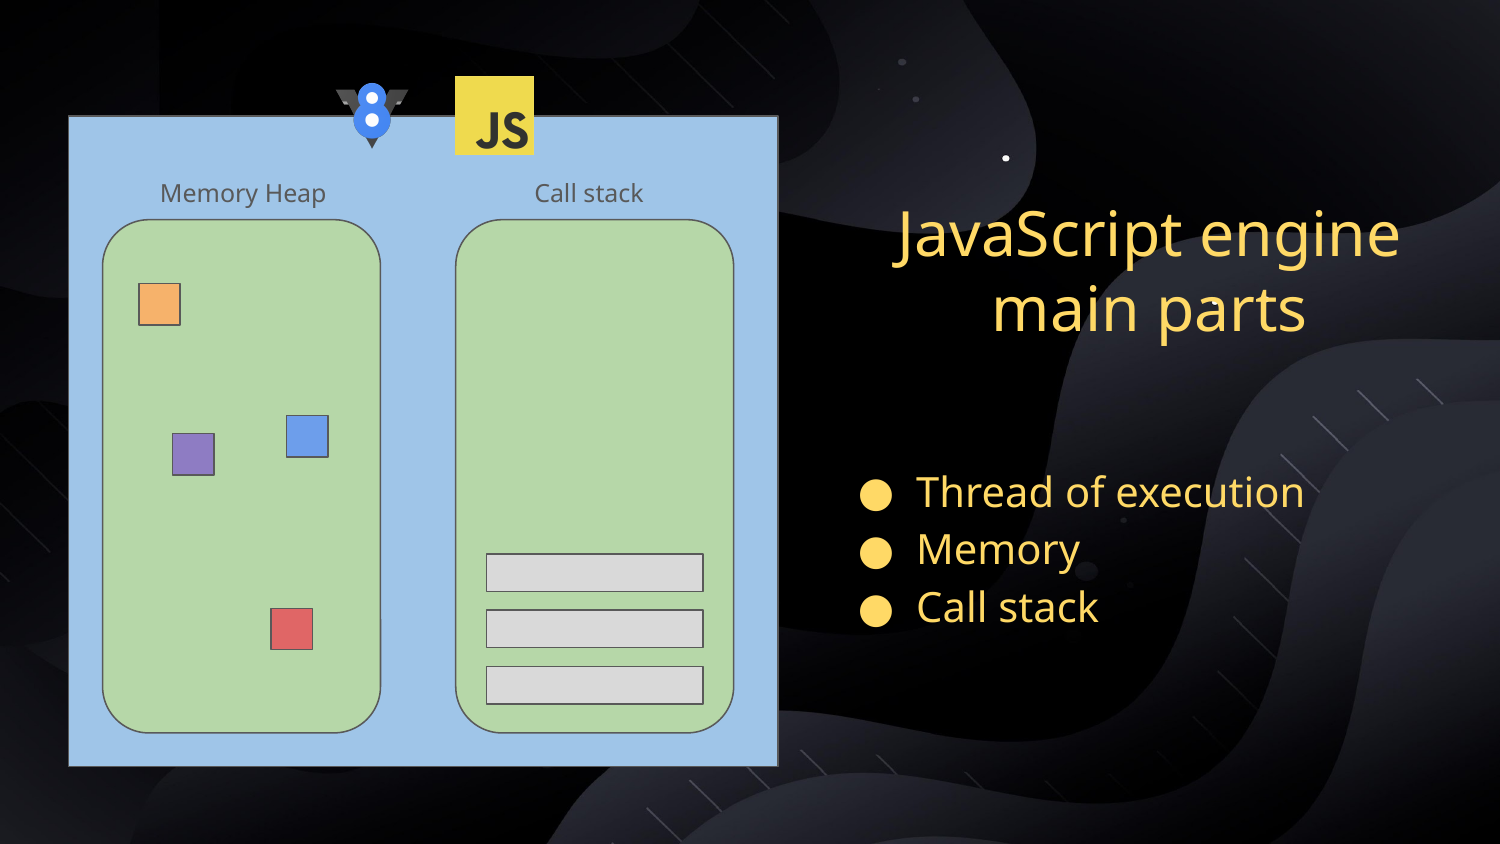

Memory Heap
Call stack
# JavaScript engine main parts
Thread of execution
Memory
Call stack